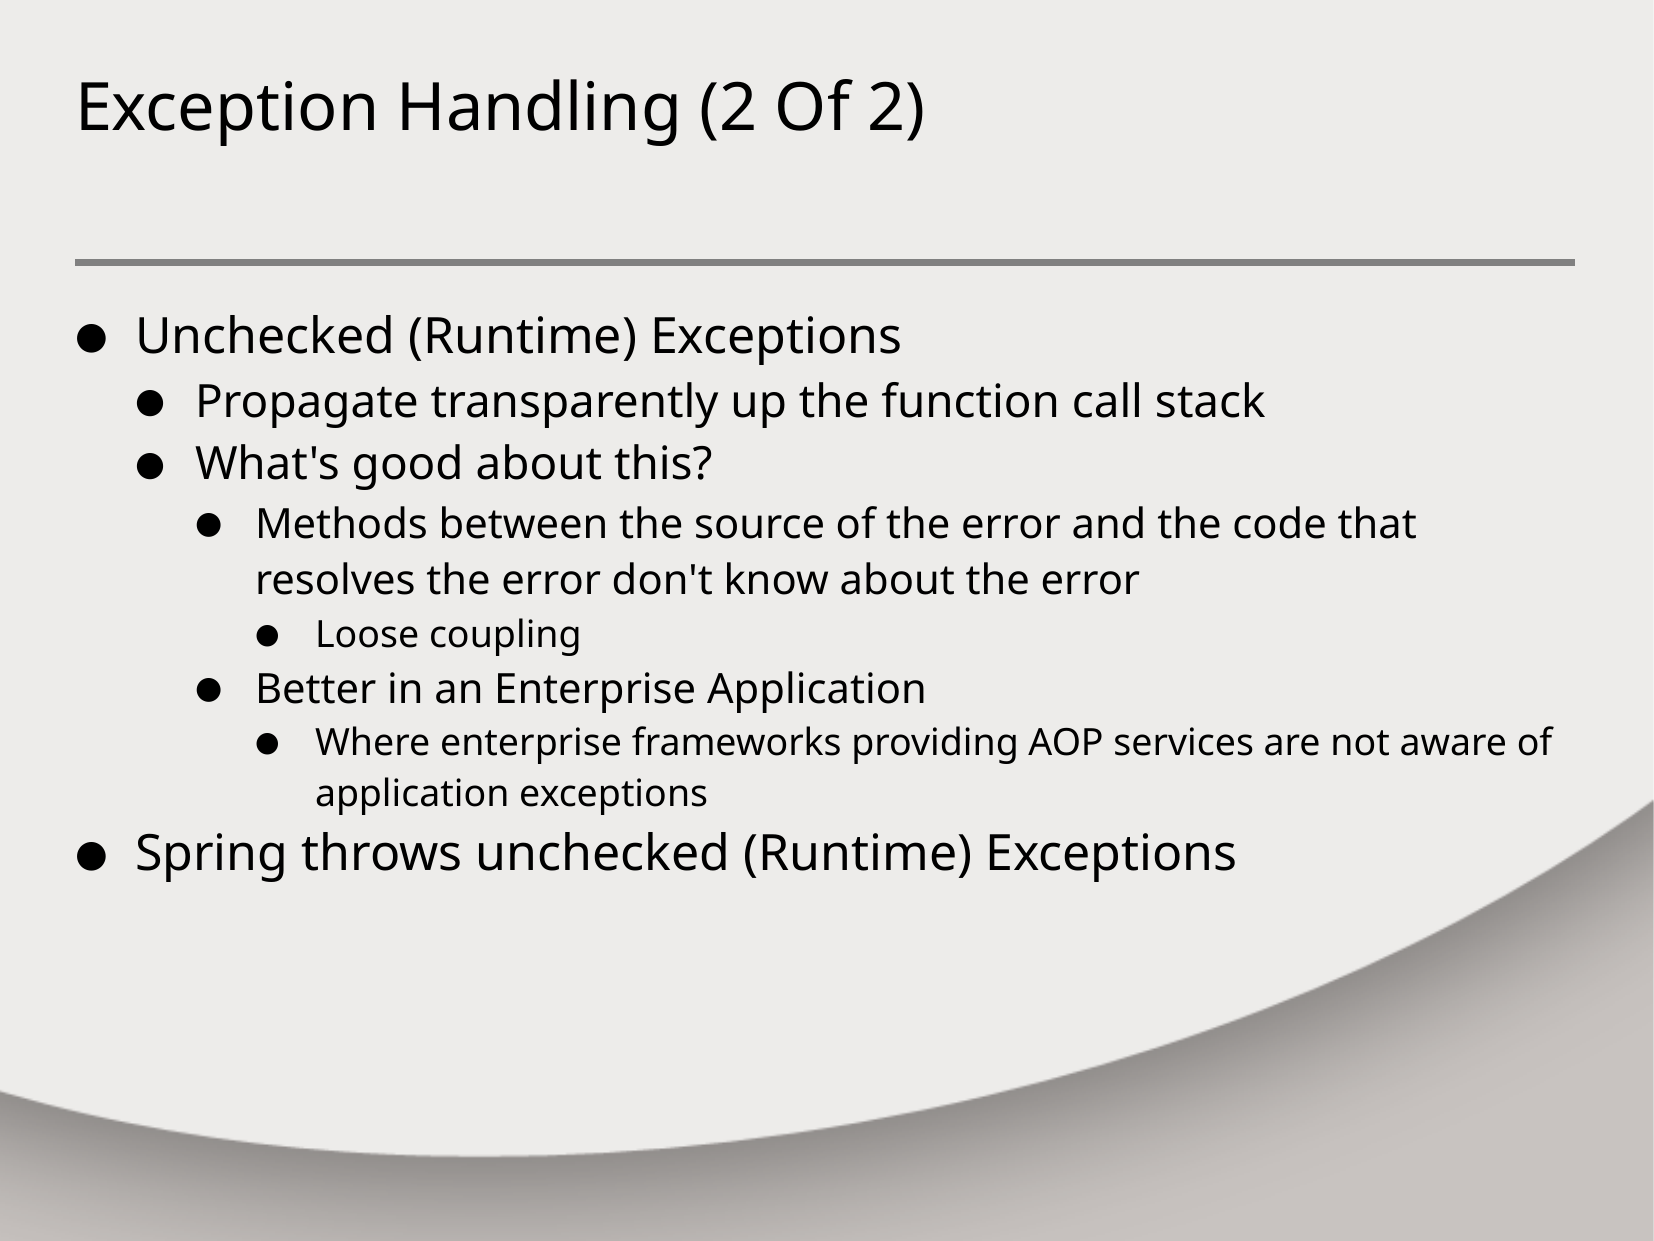

# Exception Handling (2 Of 2)
Unchecked (Runtime) Exceptions
Propagate transparently up the function call stack
What's good about this?
Methods between the source of the error and the code that resolves the error don't know about the error
Loose coupling
Better in an Enterprise Application
Where enterprise frameworks providing AOP services are not aware of application exceptions
Spring throws unchecked (Runtime) Exceptions